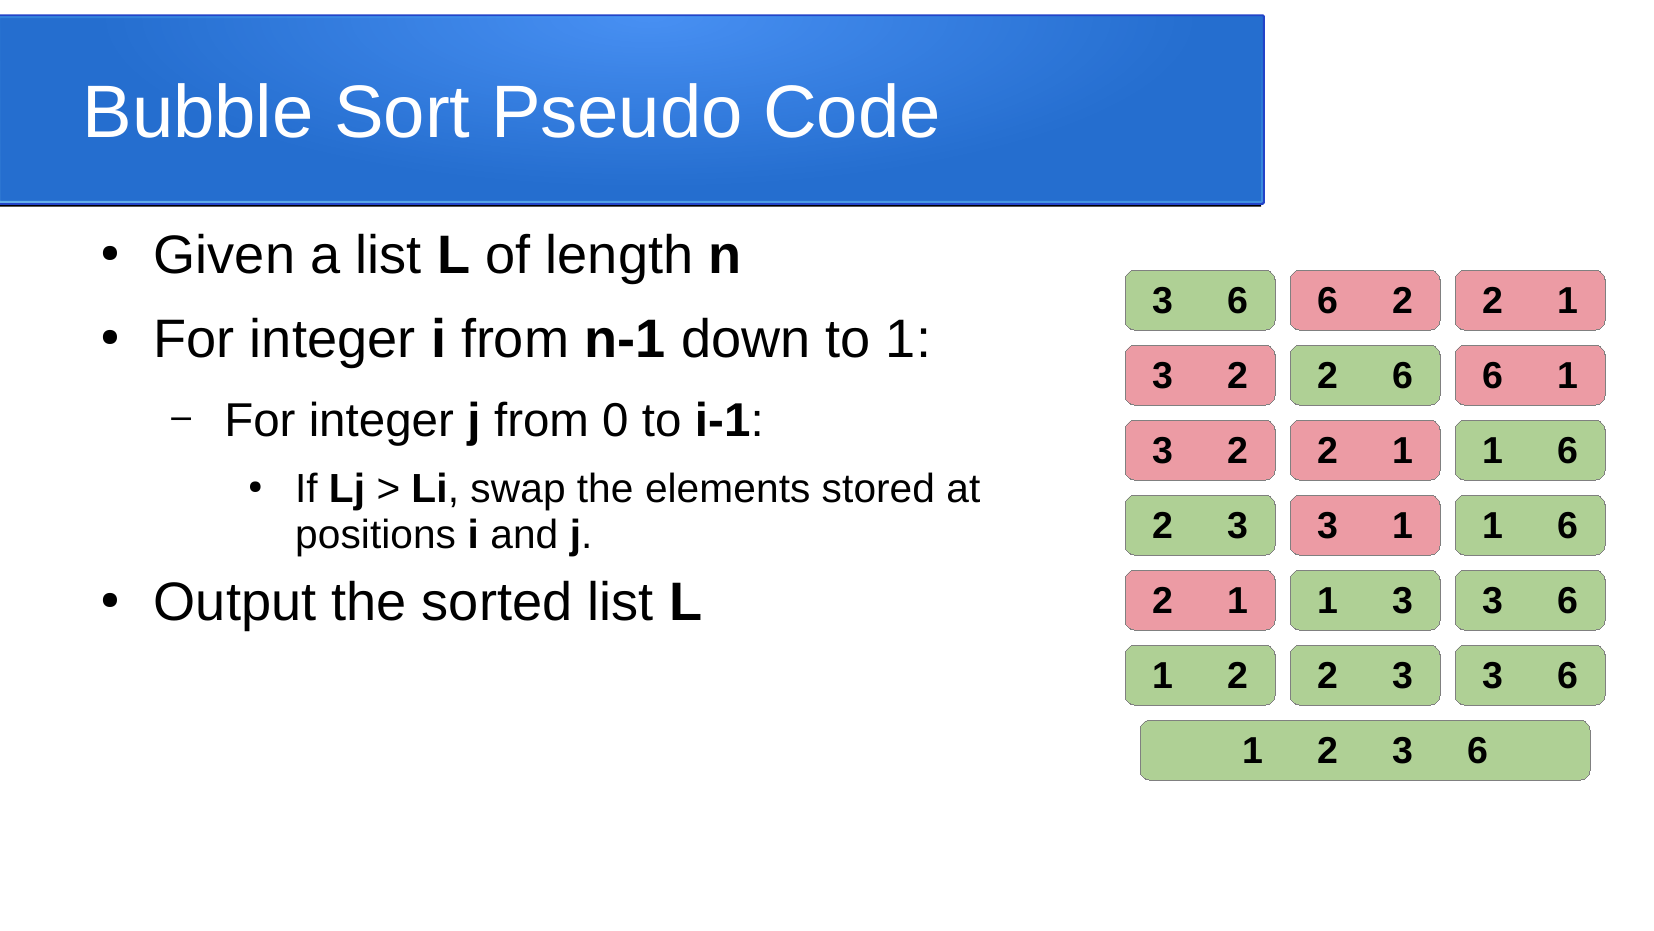

# Bubble Sort Pseudo Code
Given a list L of length n
For integer i from n-1 down to 1:
For integer j from 0 to i-1:
If Lj > Li, swap the elements stored at positions i and j.
Output the sorted list L
3	6
6	2
2	1
3	2
2	6
6	1
3	2
2	1
1	6
2	3
3	1
1	6
2	1
1	3
3	6
1	2
2	3
3	6
1	2	3	6